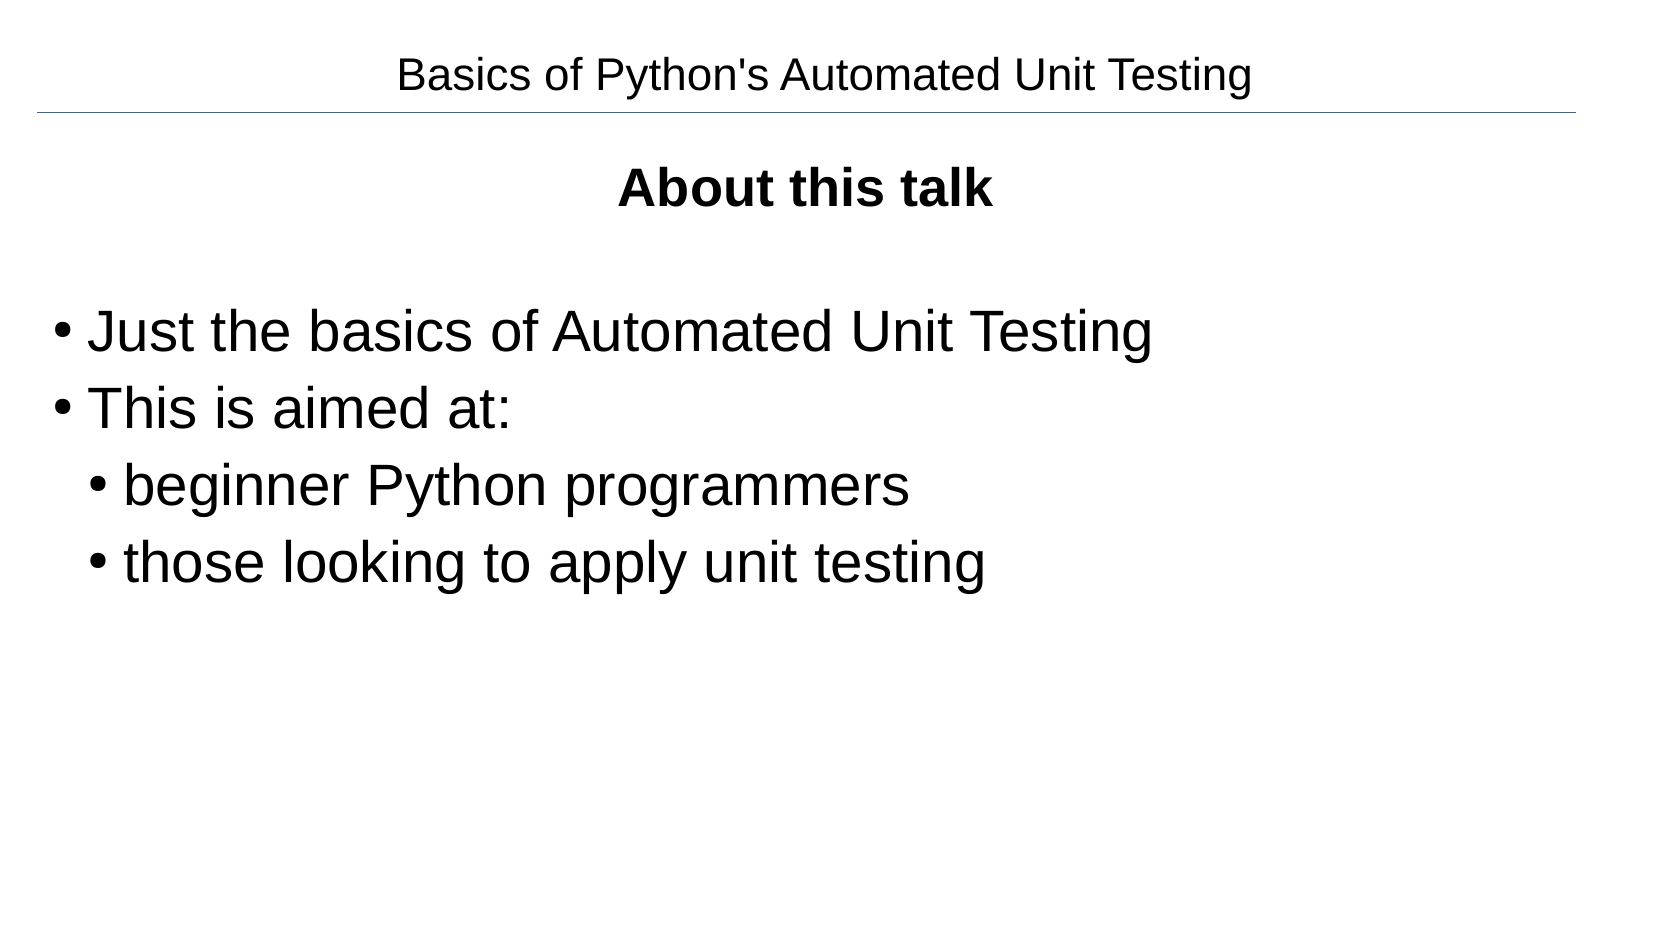

# Basics of Python's Automated Unit Testing
Just the basics of Automated Unit Testing
This is aimed at:
beginner Python programmers
those looking to apply unit testing
About this talk